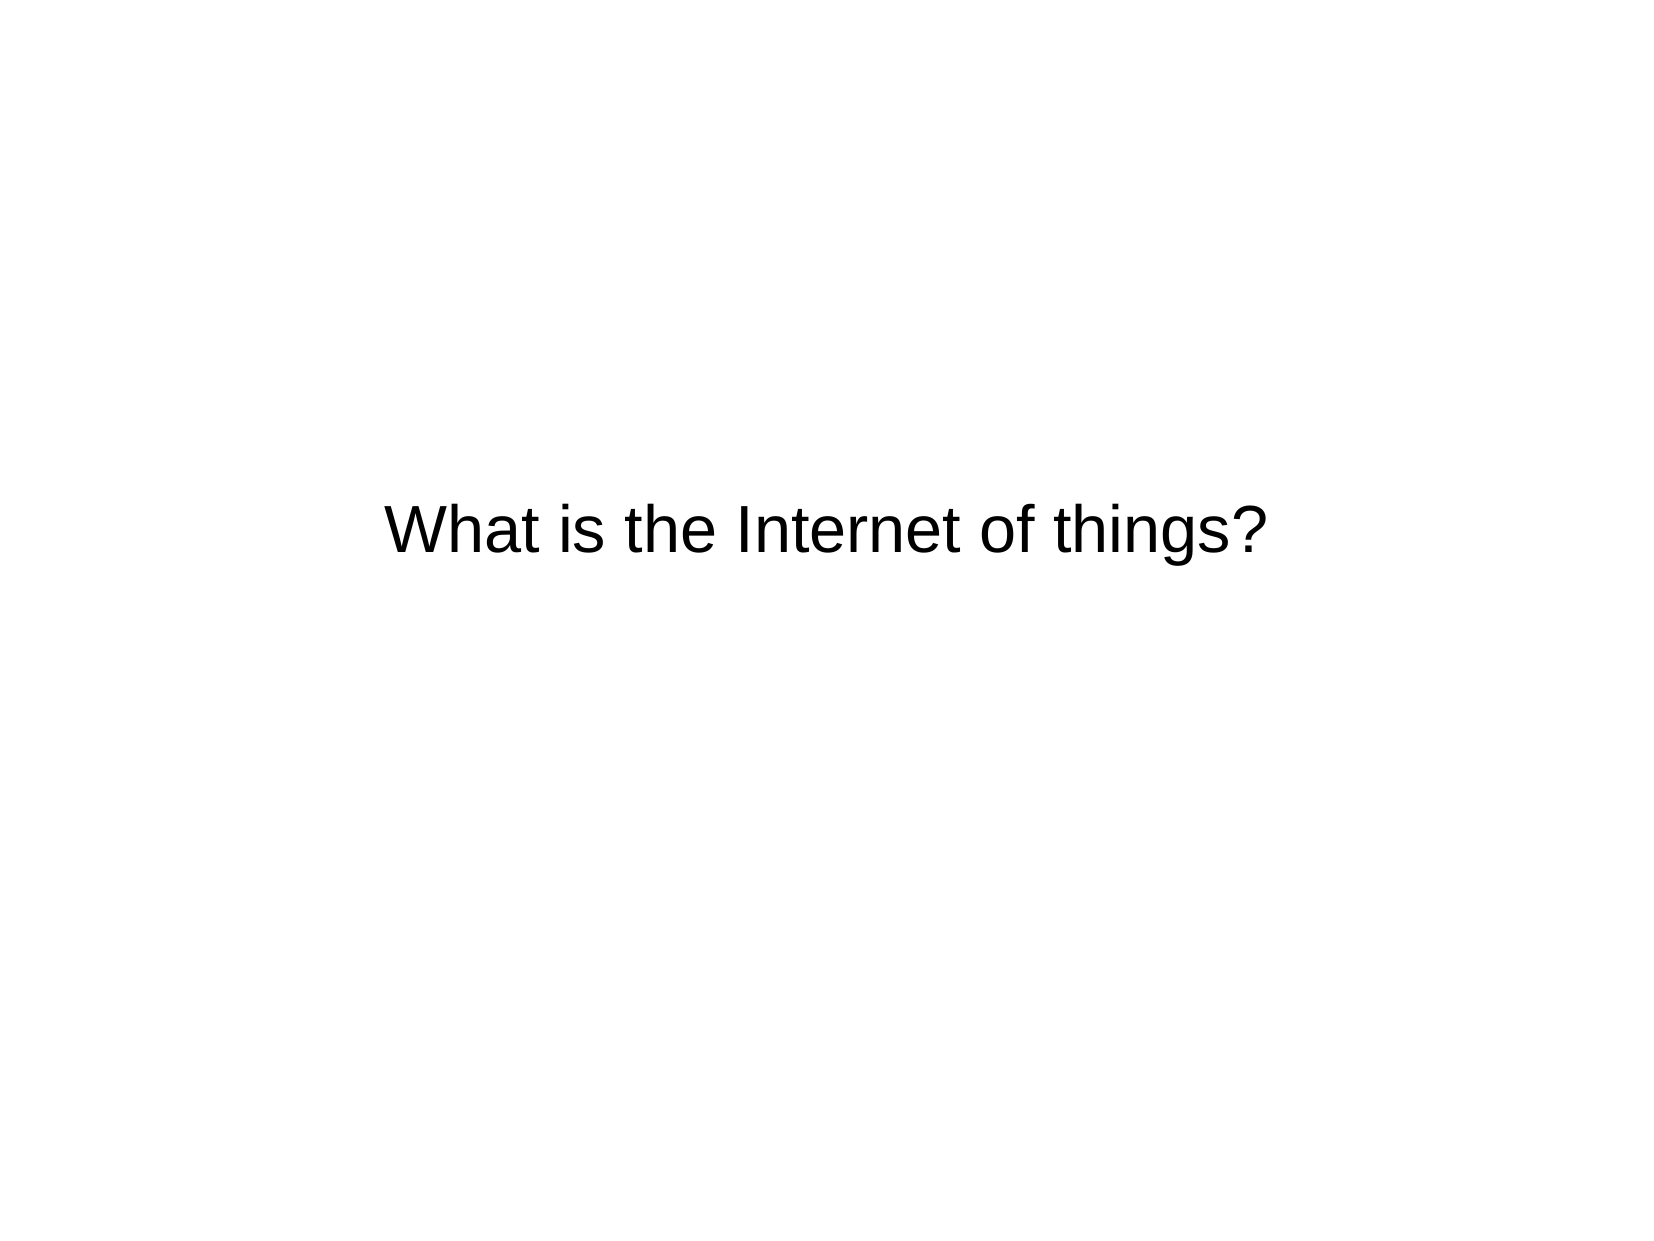

# What is the Internet of things?